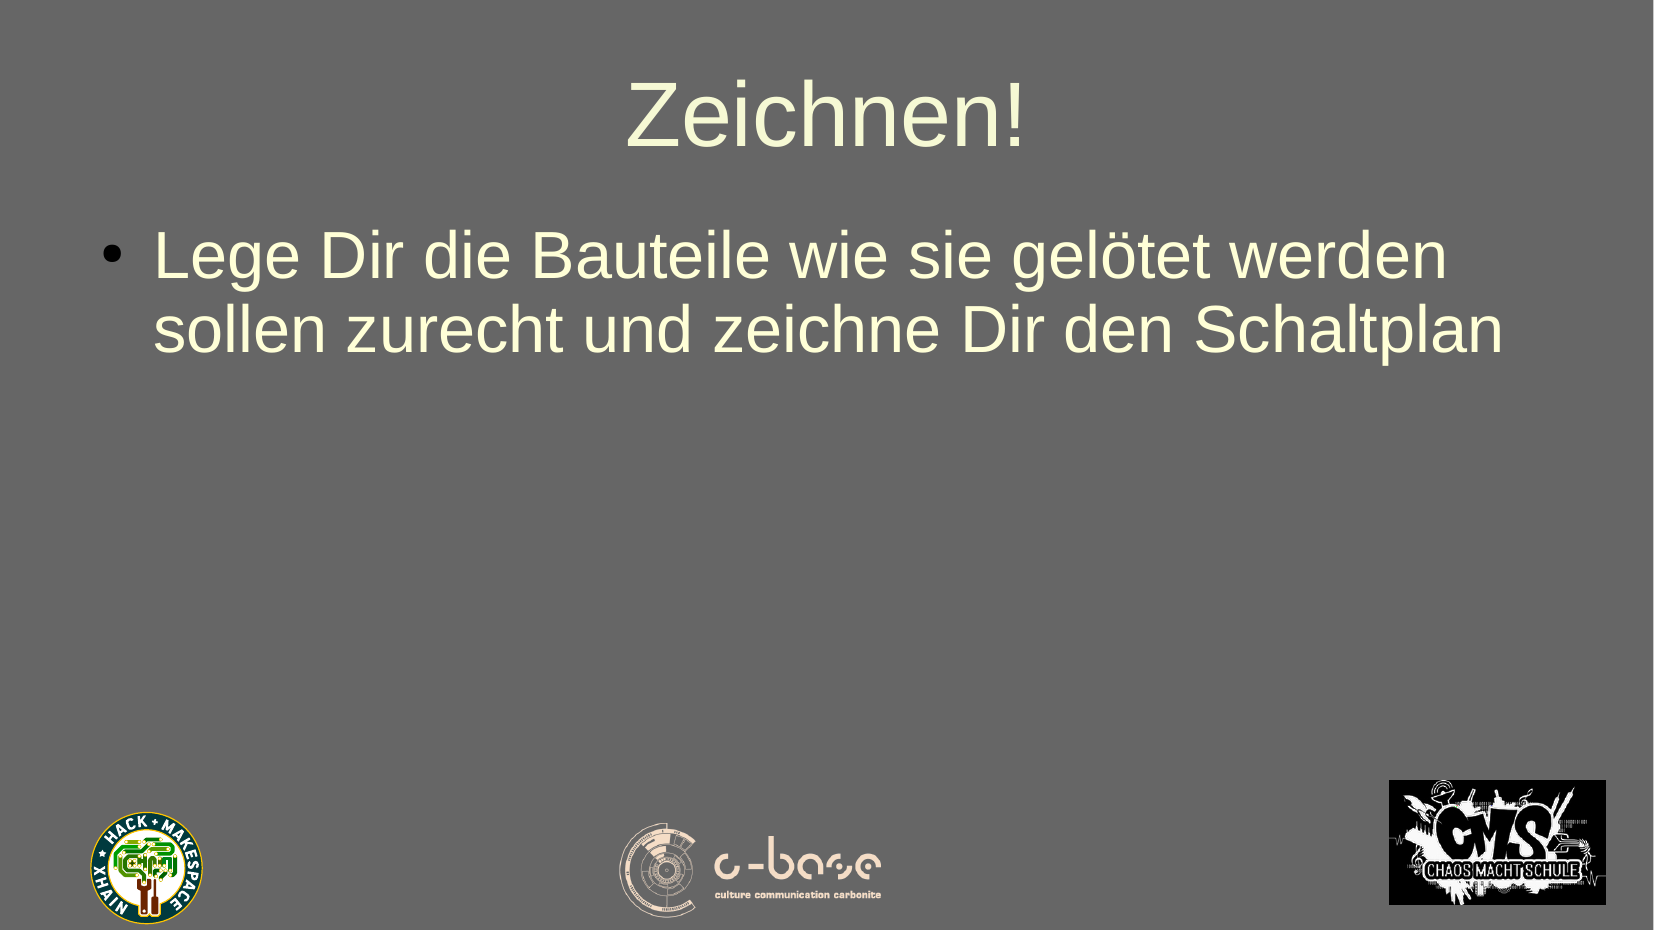

# Zeichnen!
Lege Dir die Bauteile wie sie gelötet werden sollen zurecht und zeichne Dir den Schaltplan